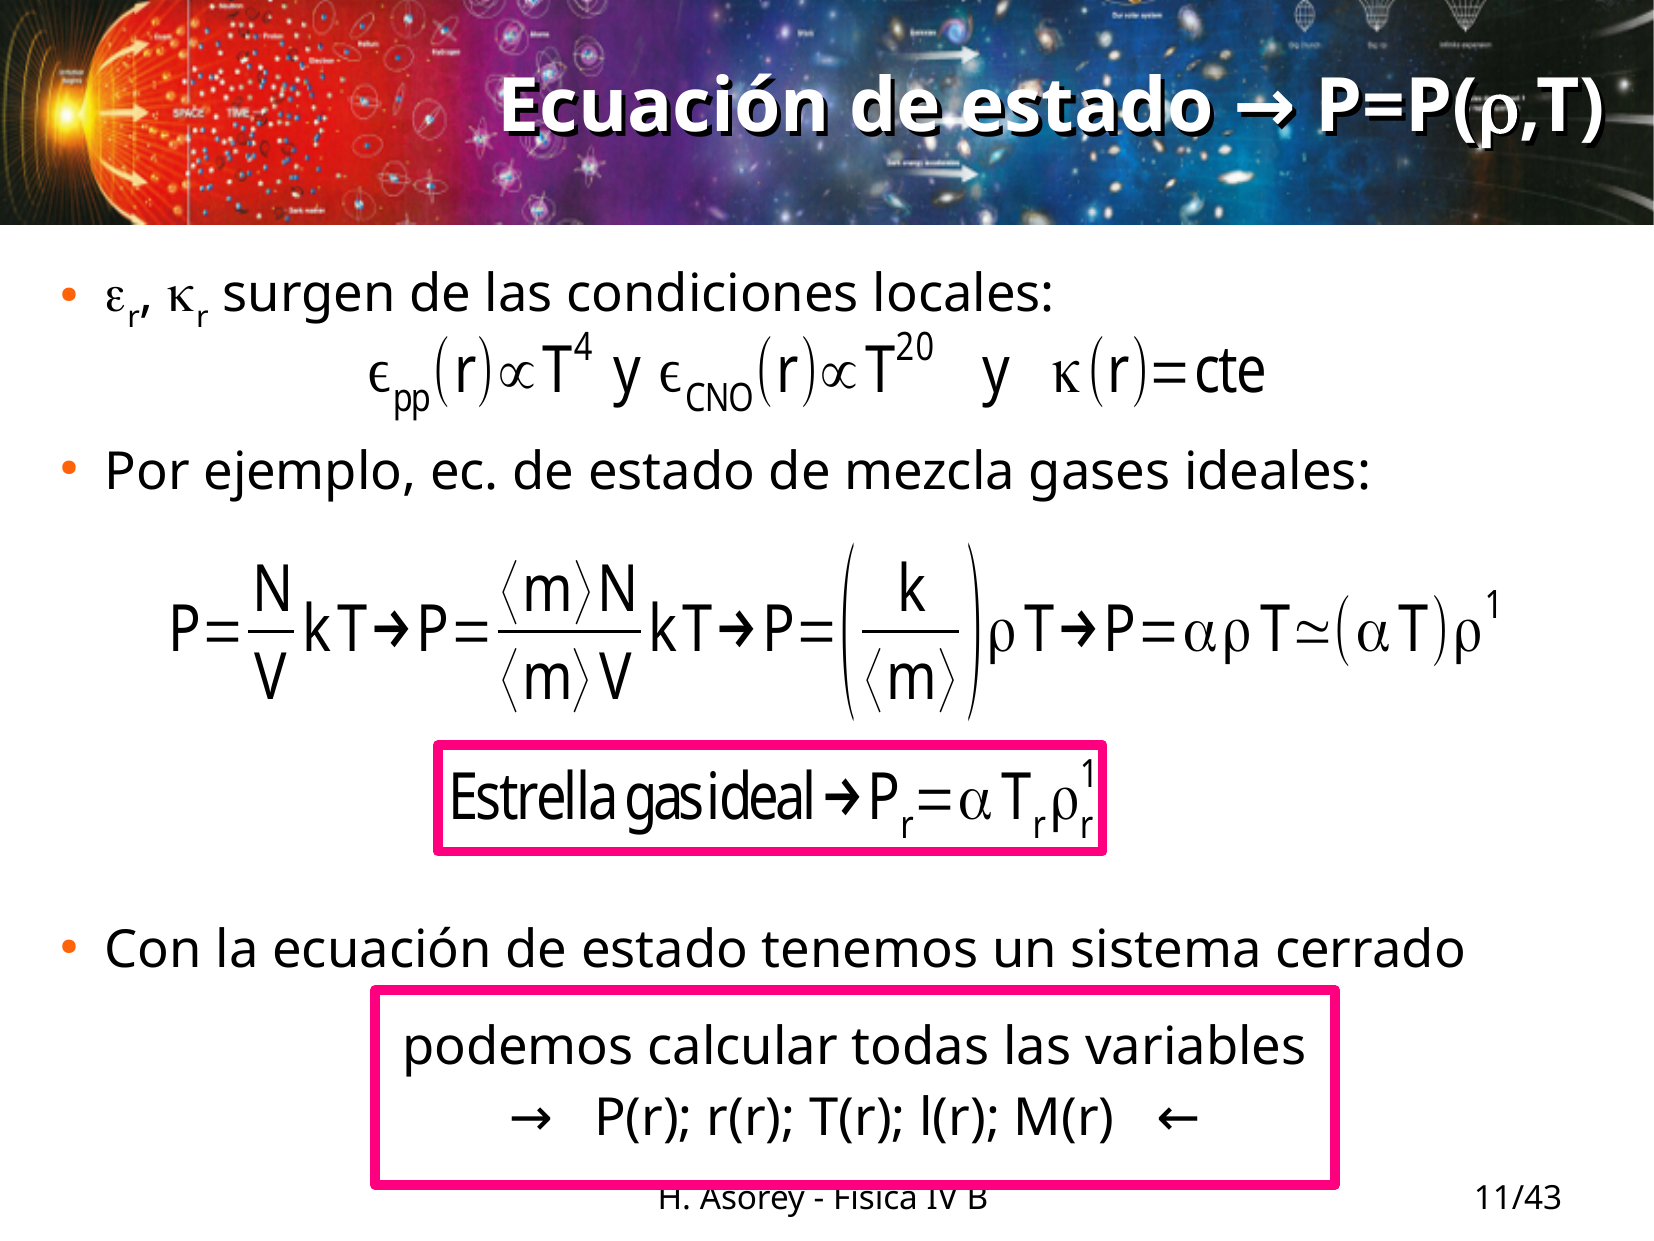

# Ecuación de estado → P=P(r,T)
er, kr surgen de las condiciones locales:
Por ejemplo, ec. de estado de mezcla gases ideales:
Con la ecuación de estado tenemos un sistema cerrado
podemos calcular todas las variables
→ P(r); r(r); T(r); l(r); M(r) ←
H. Asorey - Física IV B
11